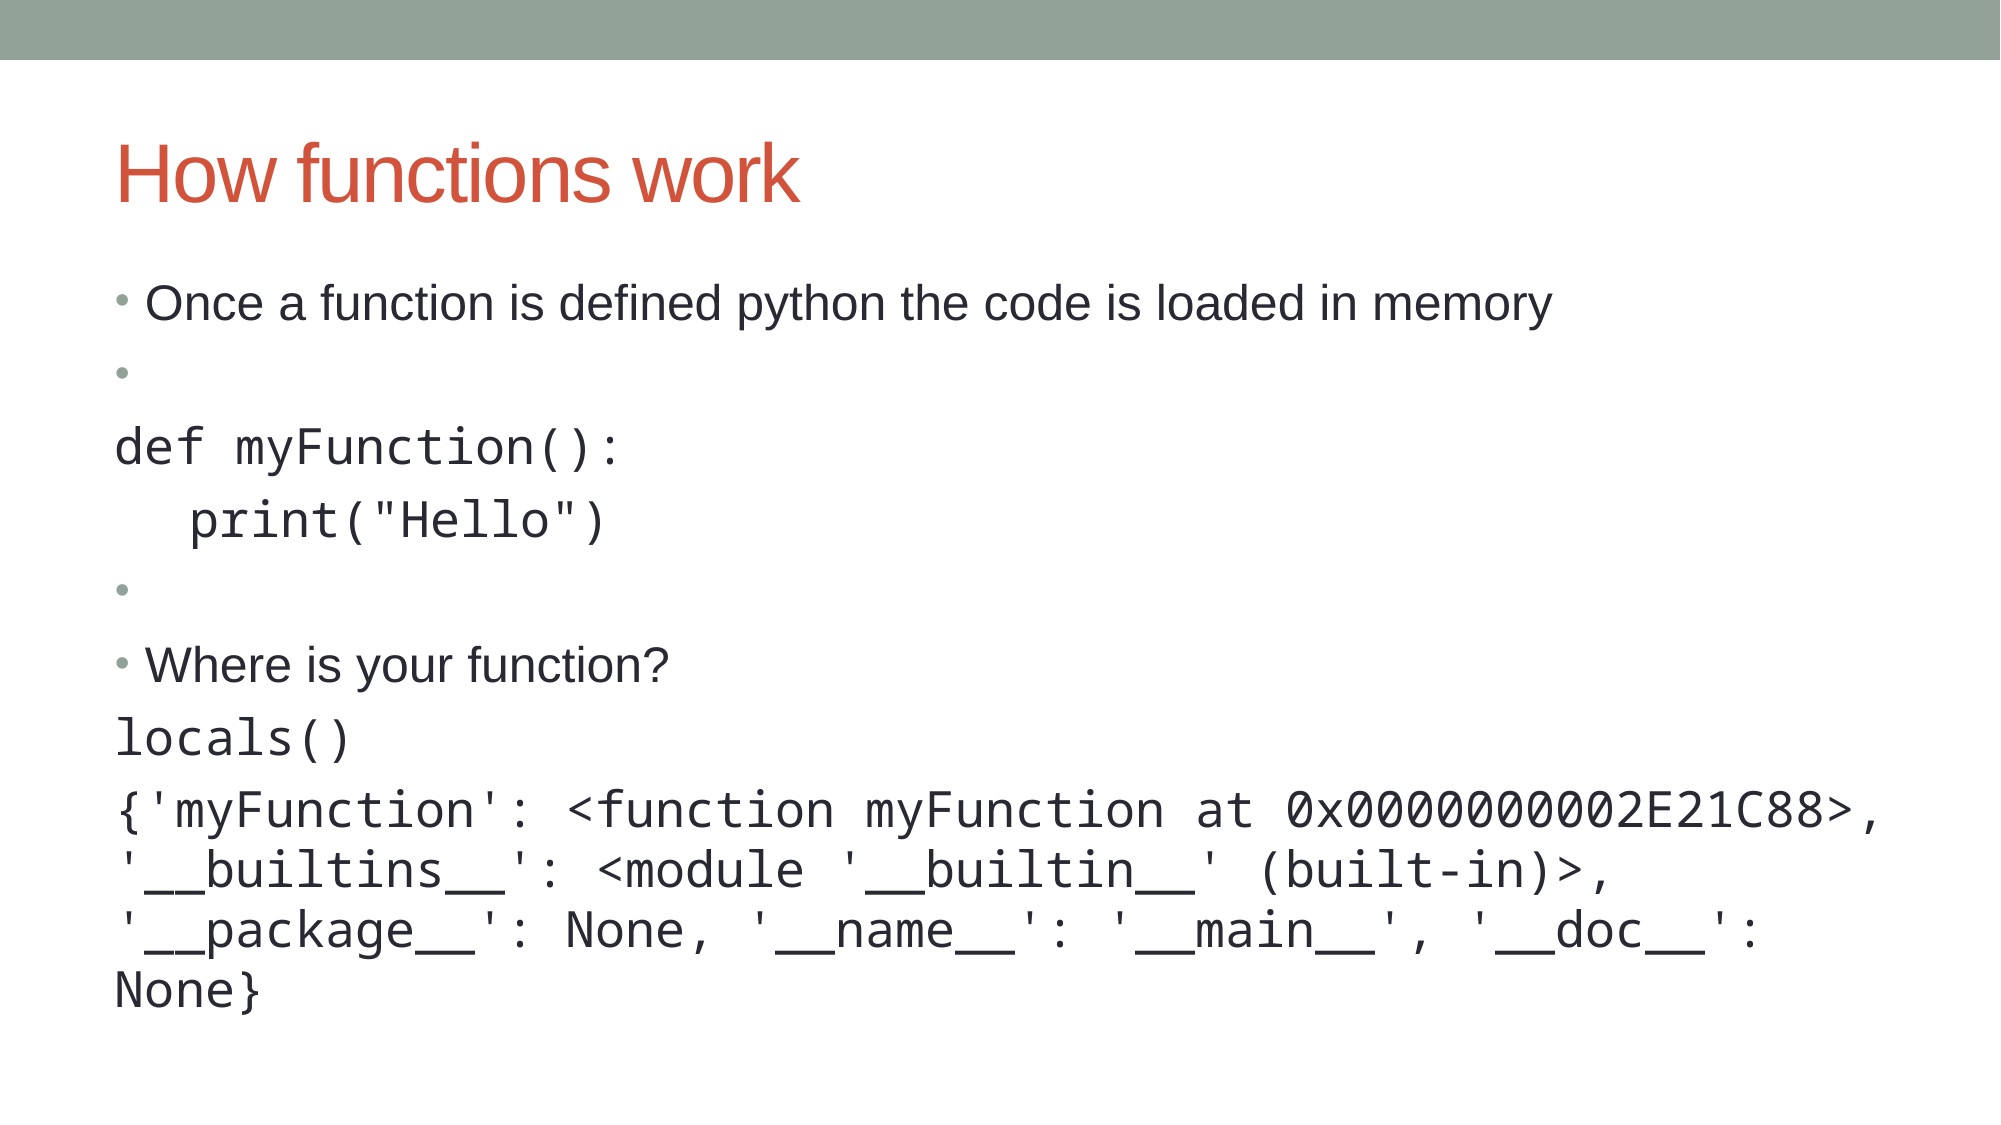

# How functions work
Once a function is defined python the code is loaded in memory
def myFunction():
	print("Hello")
Where is your function?
locals()
{'myFunction': <function myFunction at 0x0000000002E21C88>, '__builtins__': <module '__builtin__' (built-in)>, '__package__': None, '__name__': '__main__', '__doc__': None}